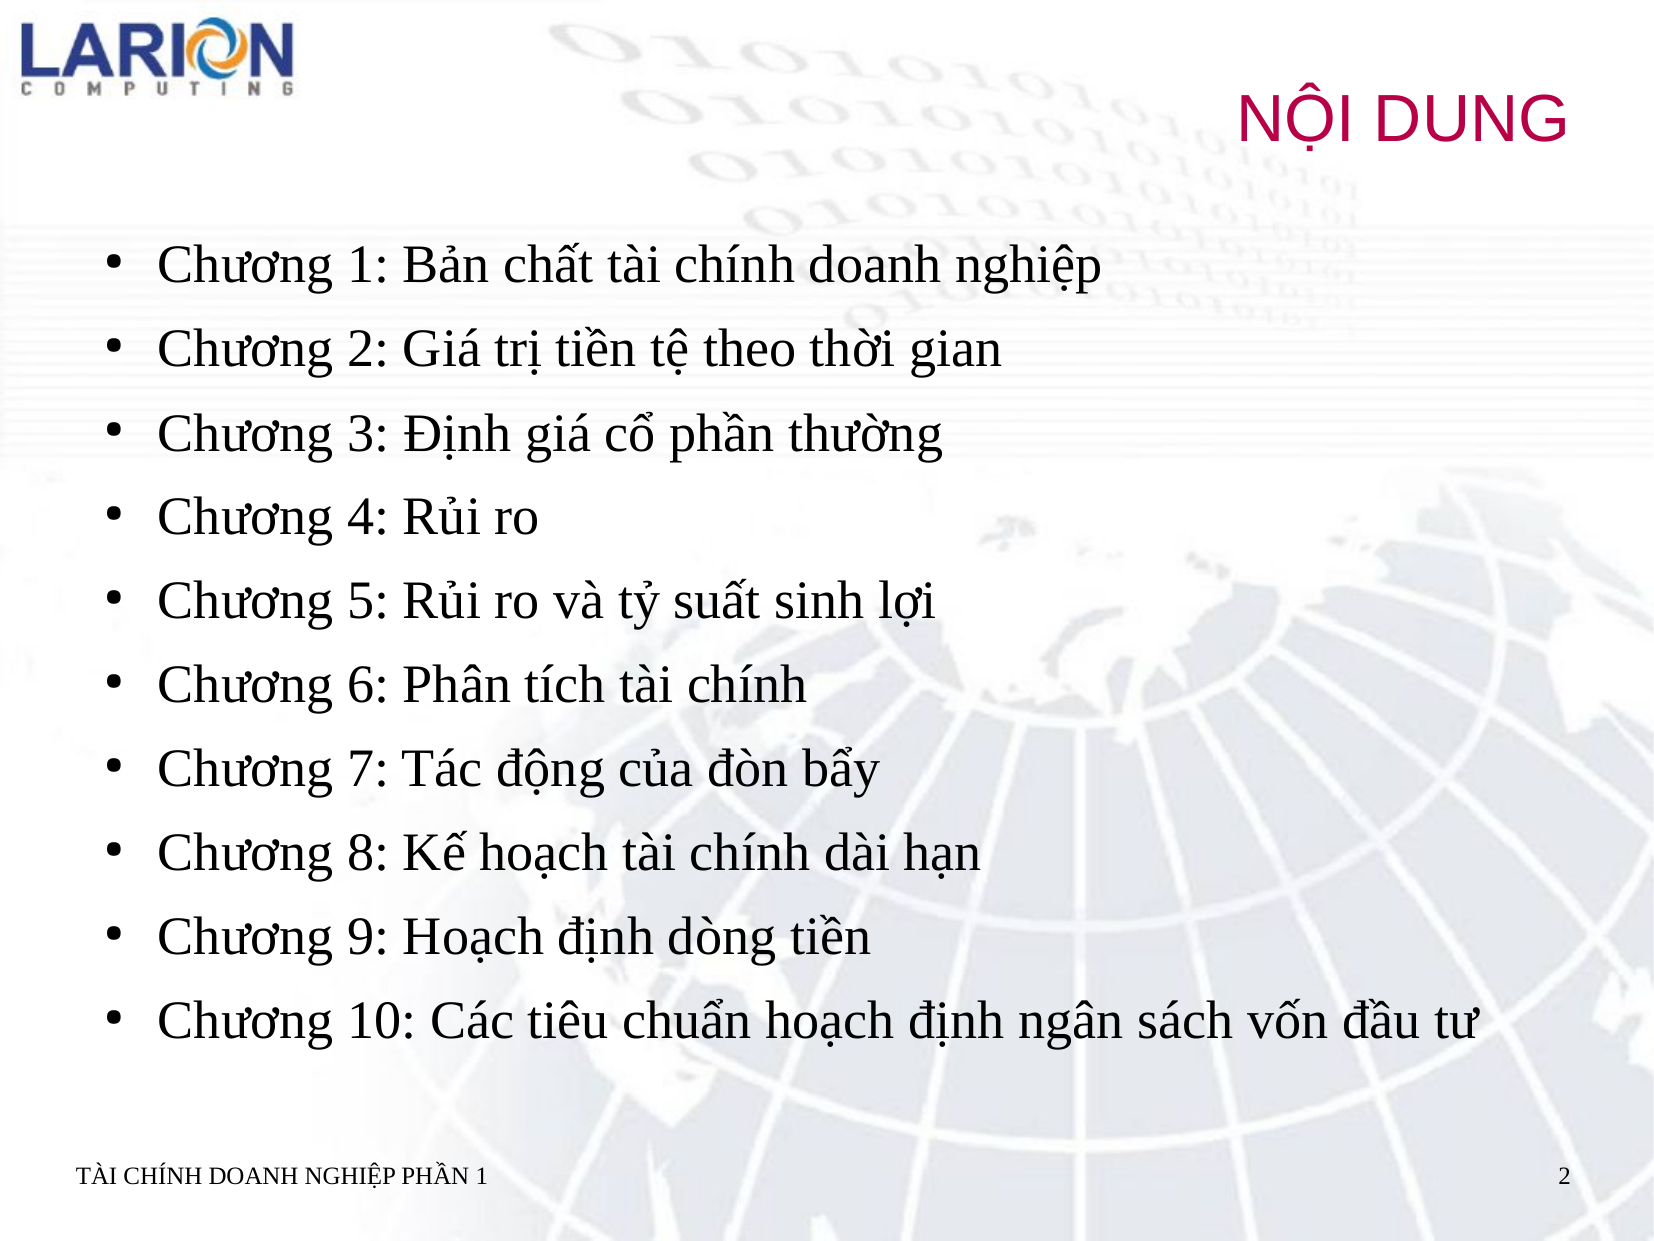

# NỘI DUNG
Chương 1: Bản chất tài chính doanh nghiệp
Chương 2: Giá trị tiền tệ theo thời gian
Chương 3: Định giá cổ phần thường
Chương 4: Rủi ro
Chương 5: Rủi ro và tỷ suất sinh lợi
Chương 6: Phân tích tài chính
Chương 7: Tác động của đòn bẩy
Chương 8: Kế hoạch tài chính dài hạn
Chương 9: Hoạch định dòng tiền
Chương 10: Các tiêu chuẩn hoạch định ngân sách vốn đầu tư
TÀI CHÍNH DOANH NGHIỆP PHẦN 1
2